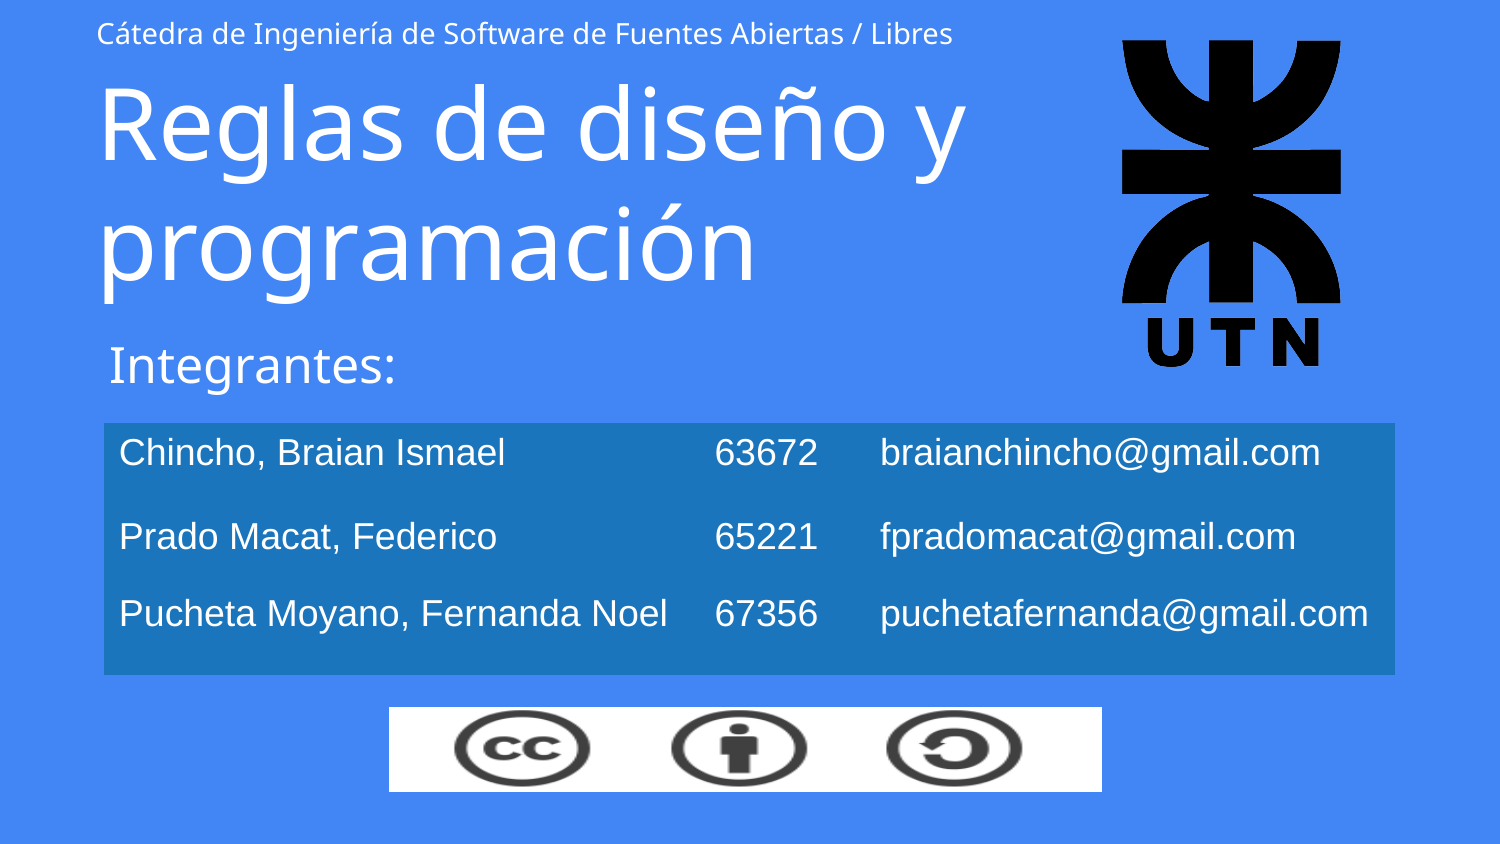

Cátedra de Ingeniería de Software de Fuentes Abiertas / Libres
# Reglas de diseño y programación
Integrantes:
| Chincho, Braian Ismael | 63672 | braianchincho@gmail.com |
| --- | --- | --- |
| Prado Macat, Federico | 65221 | fpradomacat@gmail.com |
| Pucheta Moyano, Fernanda Noel | 67356 | puchetafernanda@gmail.com |